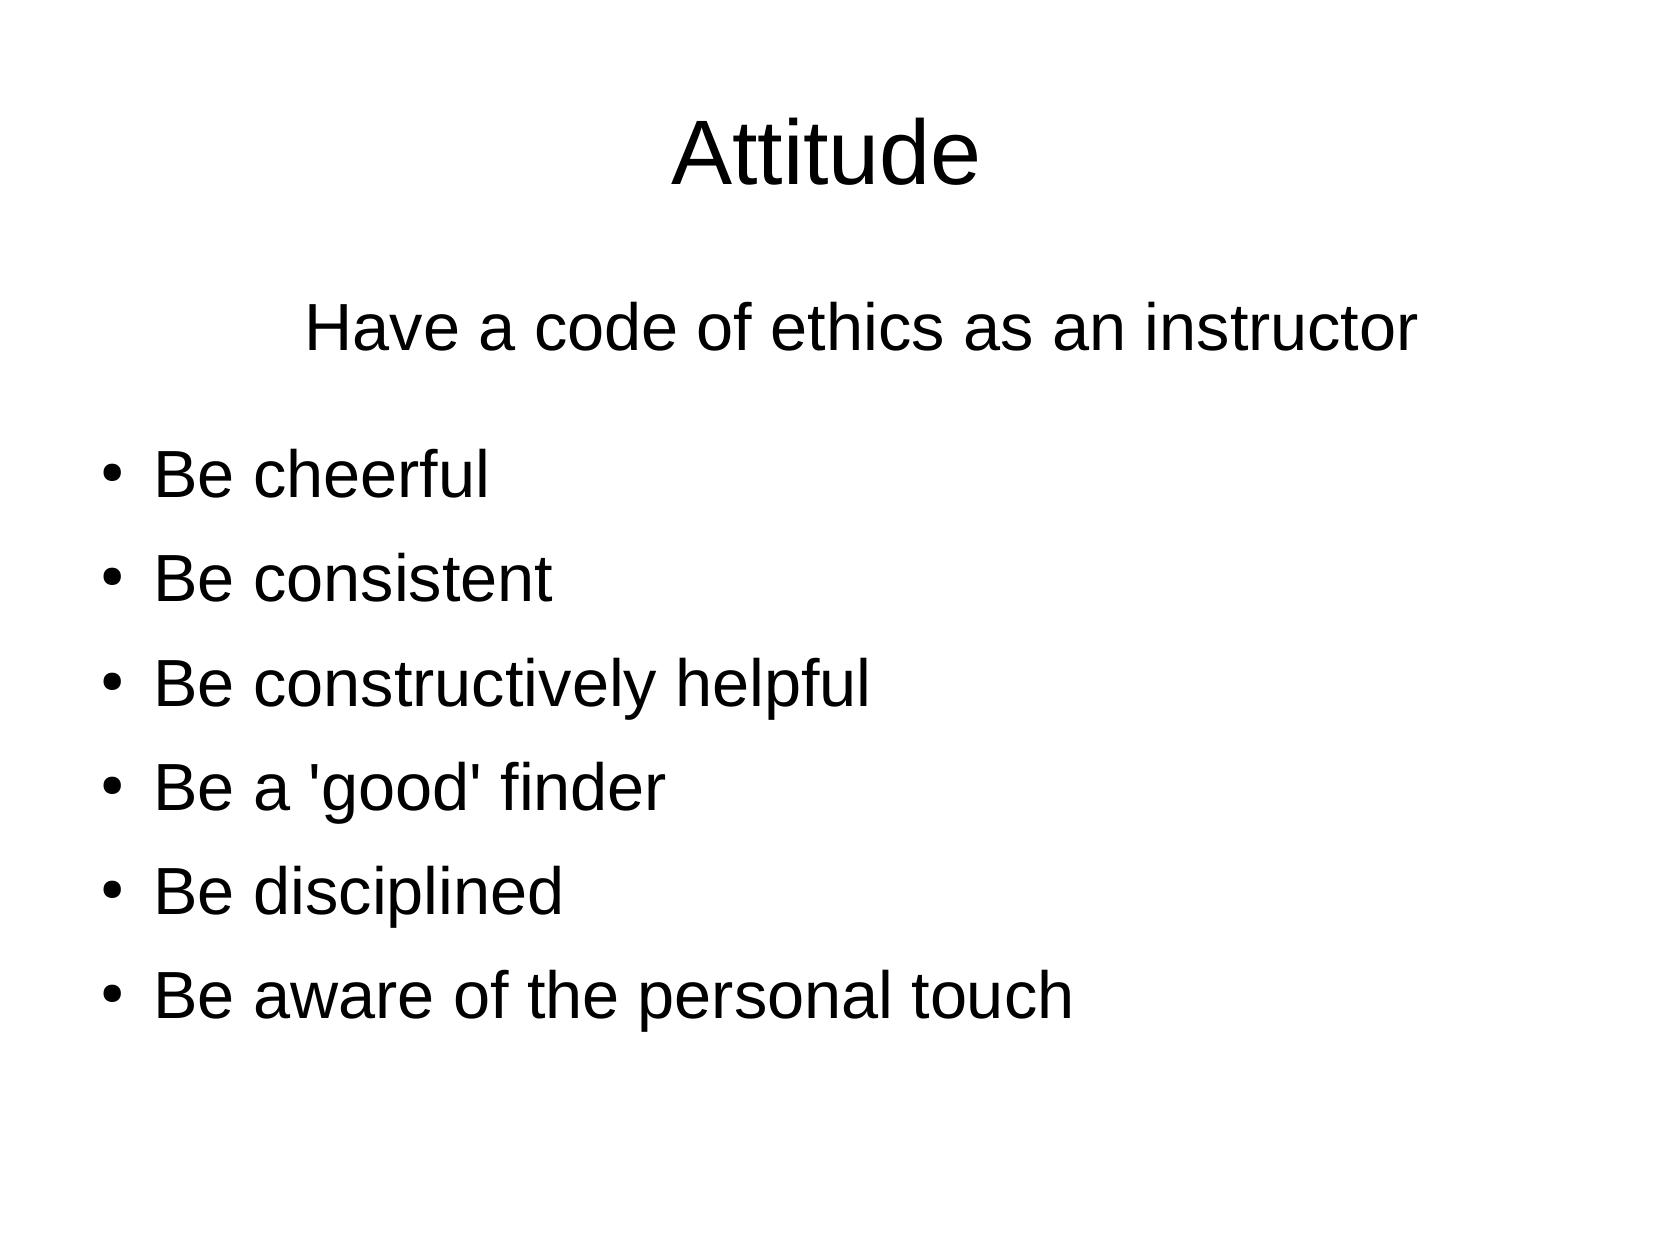

# Attitude
Have a code of ethics as an instructor
Be cheerful
Be consistent
Be constructively helpful
Be a 'good' finder
Be disciplined
Be aware of the personal touch